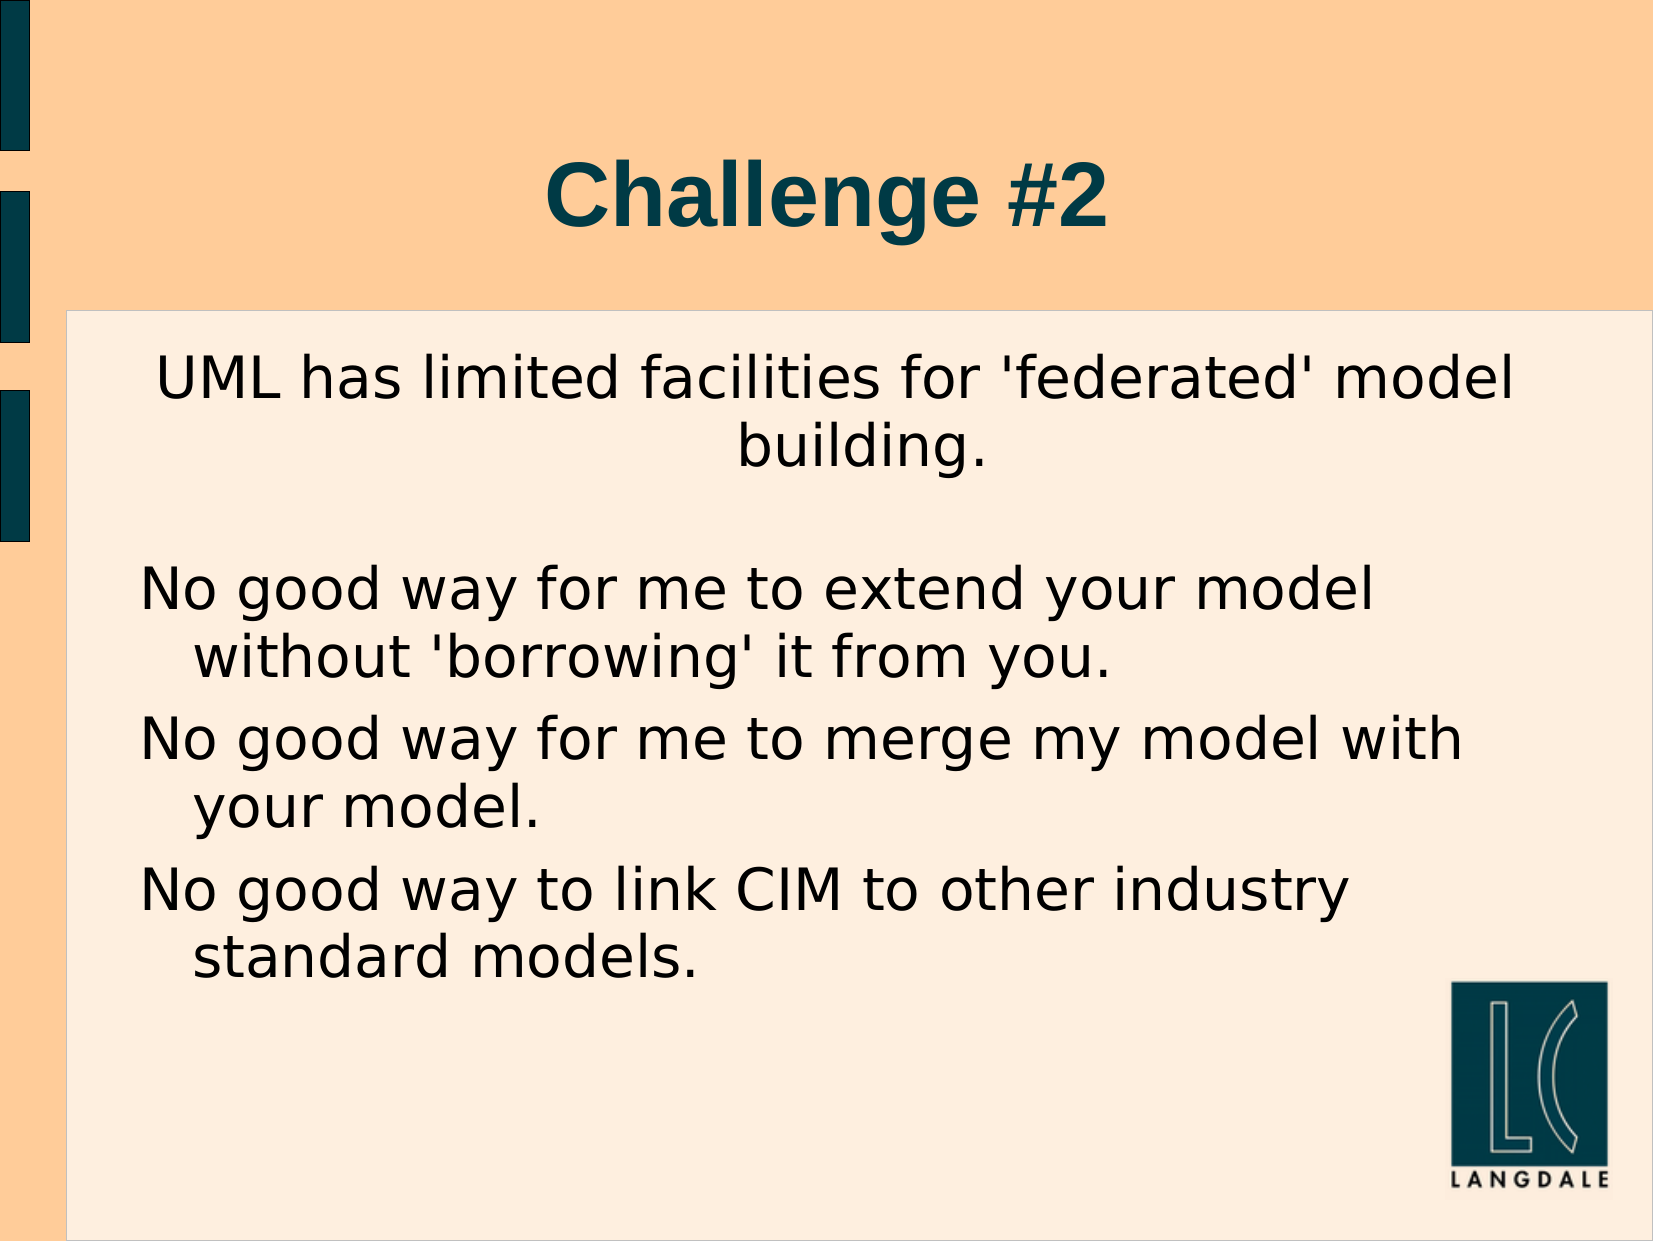

# Challenge #2
UML has limited facilities for 'federated' model building.
No good way for me to extend your model without 'borrowing' it from you.
No good way for me to merge my model with your model.
No good way to link CIM to other industry standard models.